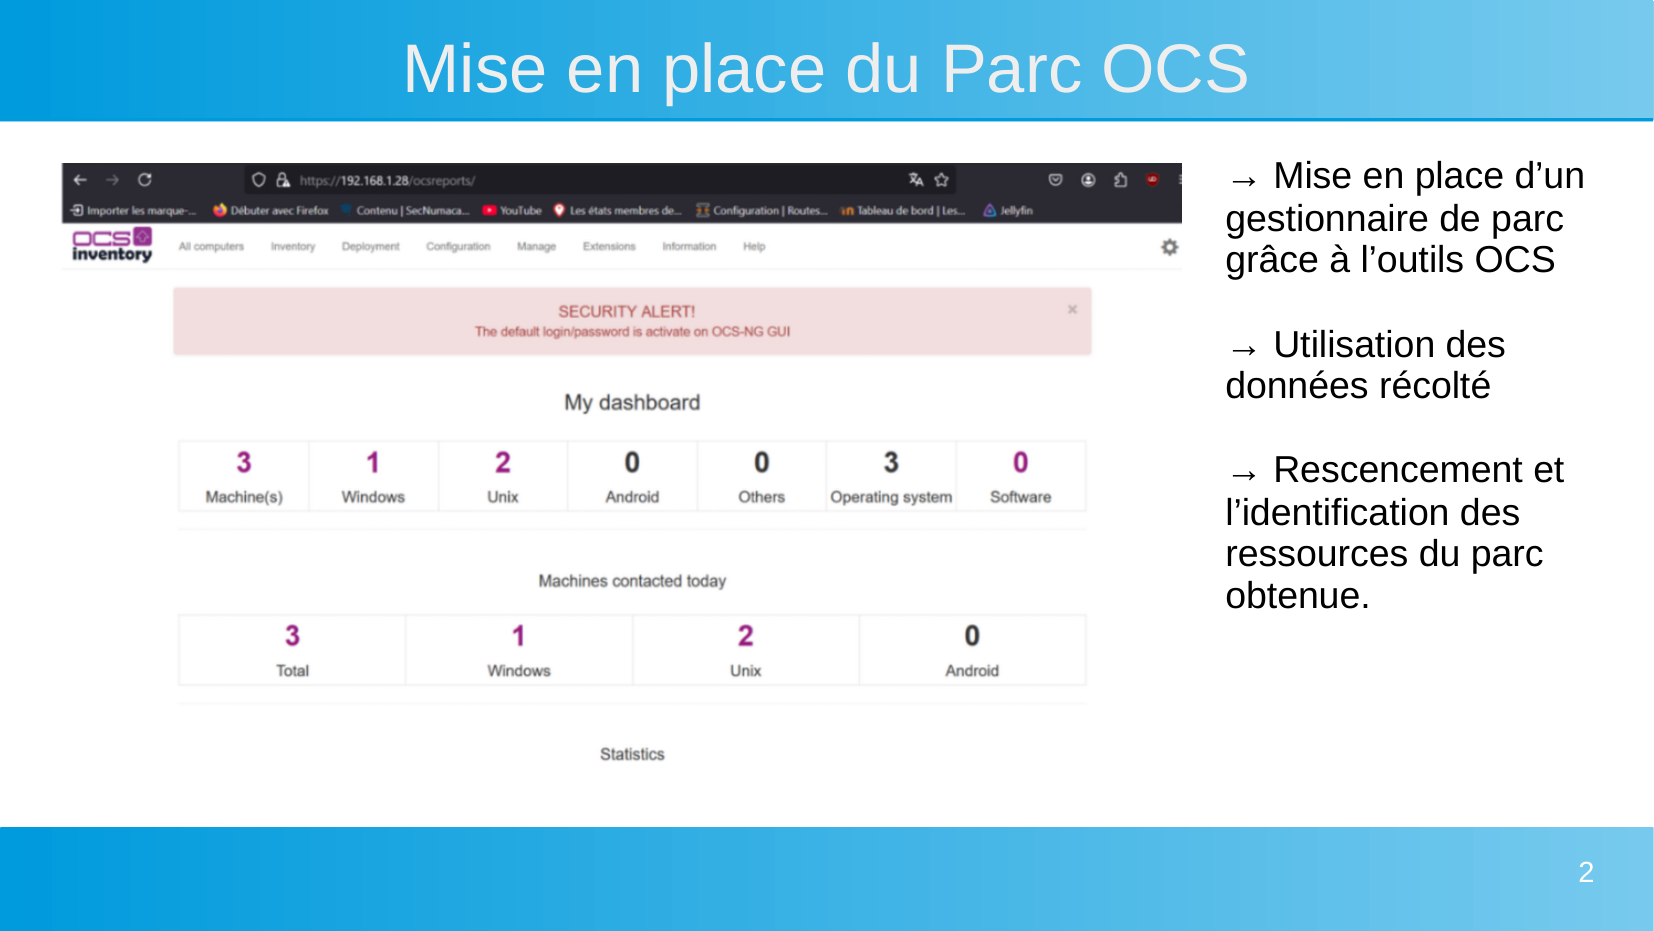

# Mise en place du Parc OCS
→ Mise en place d’un gestionnaire de parc grâce à l’outils OCS
→ Utilisation des données récolté
→ Rescencement et l’identification des ressources du parc obtenue.
2